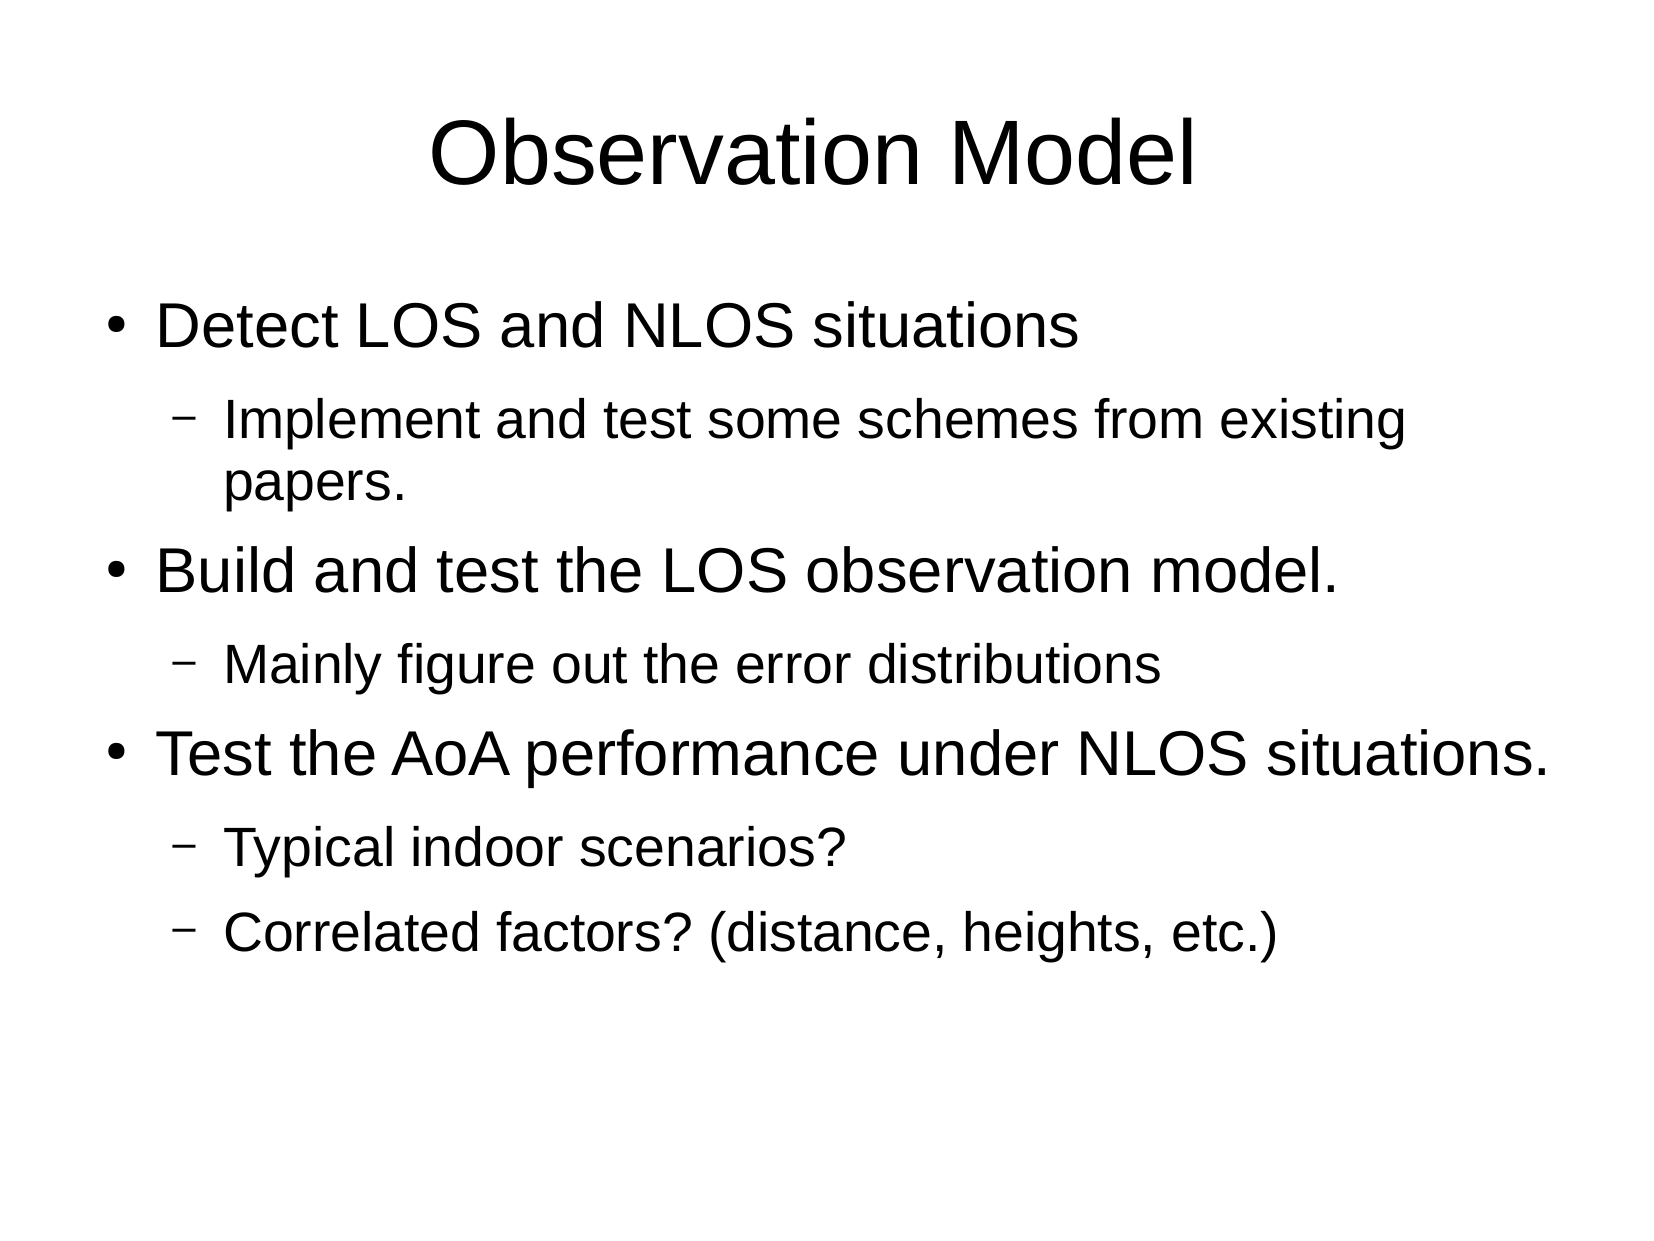

# Observation Model
Detect LOS and NLOS situations
Implement and test some schemes from existing papers.
Build and test the LOS observation model.
Mainly figure out the error distributions
Test the AoA performance under NLOS situations.
Typical indoor scenarios?
Correlated factors? (distance, heights, etc.)